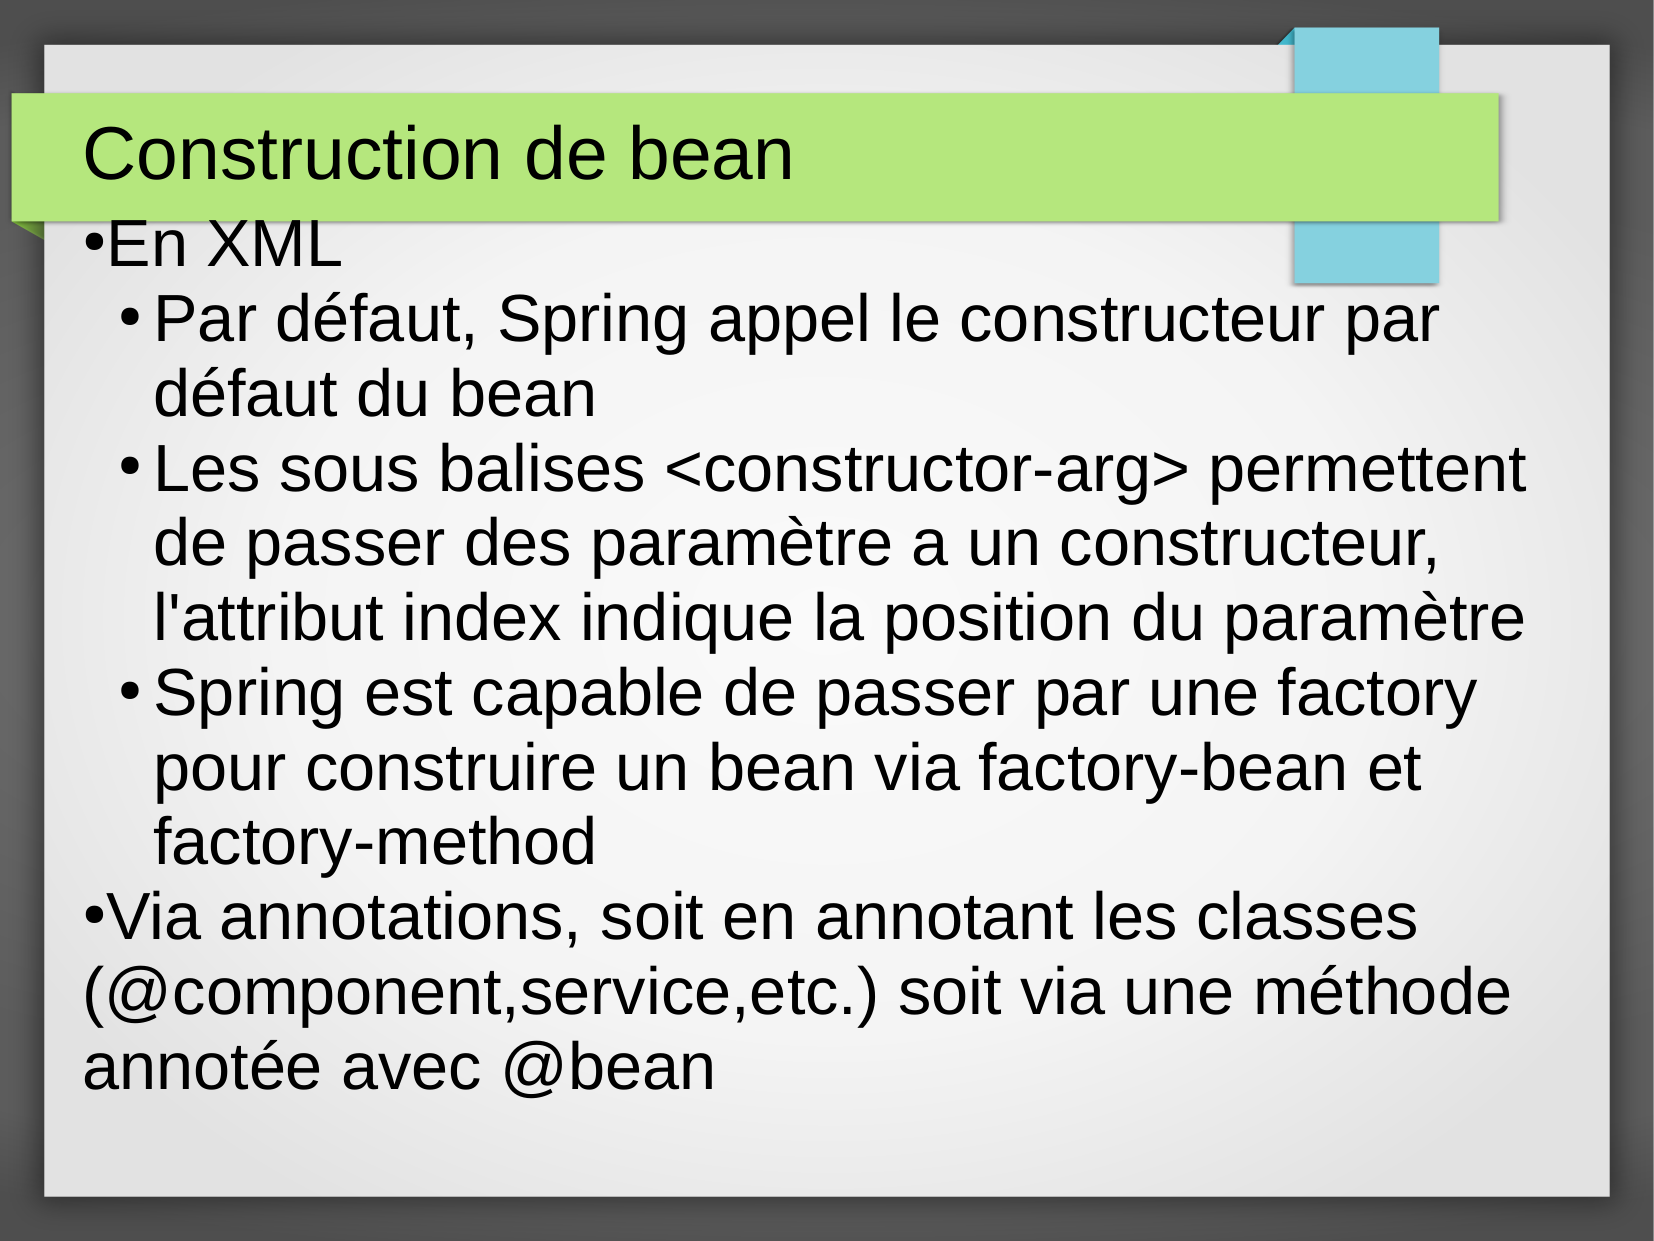

# Construction de bean
En XML
Par défaut, Spring appel le constructeur par défaut du bean
Les sous balises <constructor-arg> permettent de passer des paramètre a un constructeur, l'attribut index indique la position du paramètre
Spring est capable de passer par une factory pour construire un bean via factory-bean et factory-method
Via annotations, soit en annotant les classes (@component,service,etc.) soit via une méthode annotée avec @bean